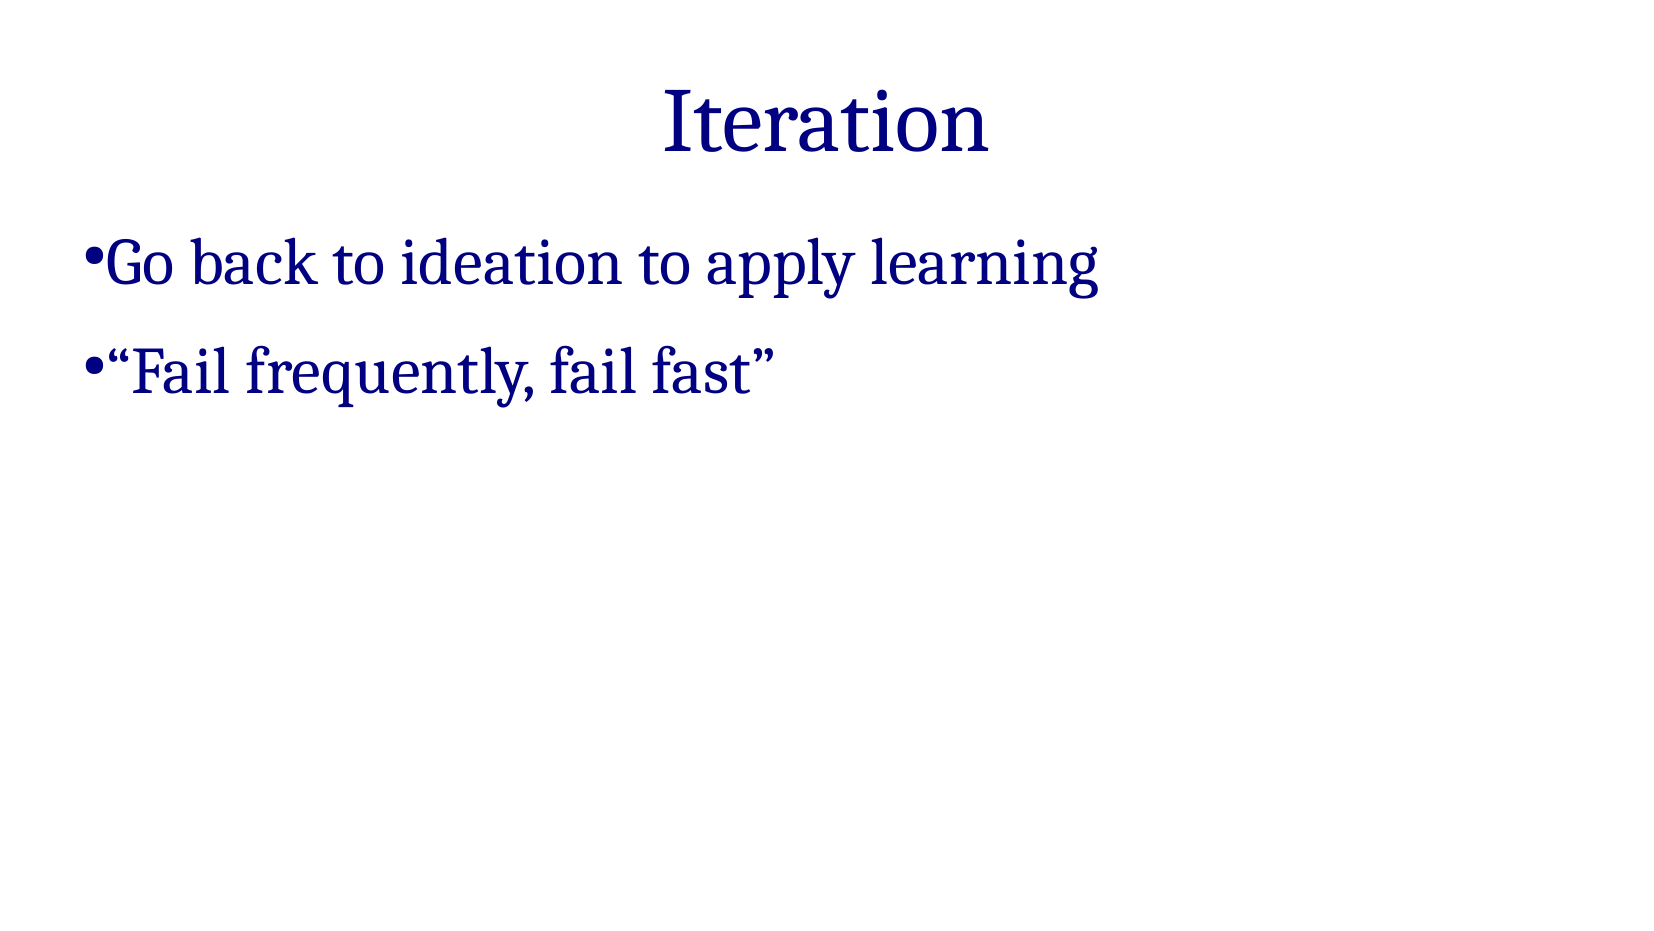

# Iteration
Go back to ideation to apply learning
“Fail frequently, fail fast”